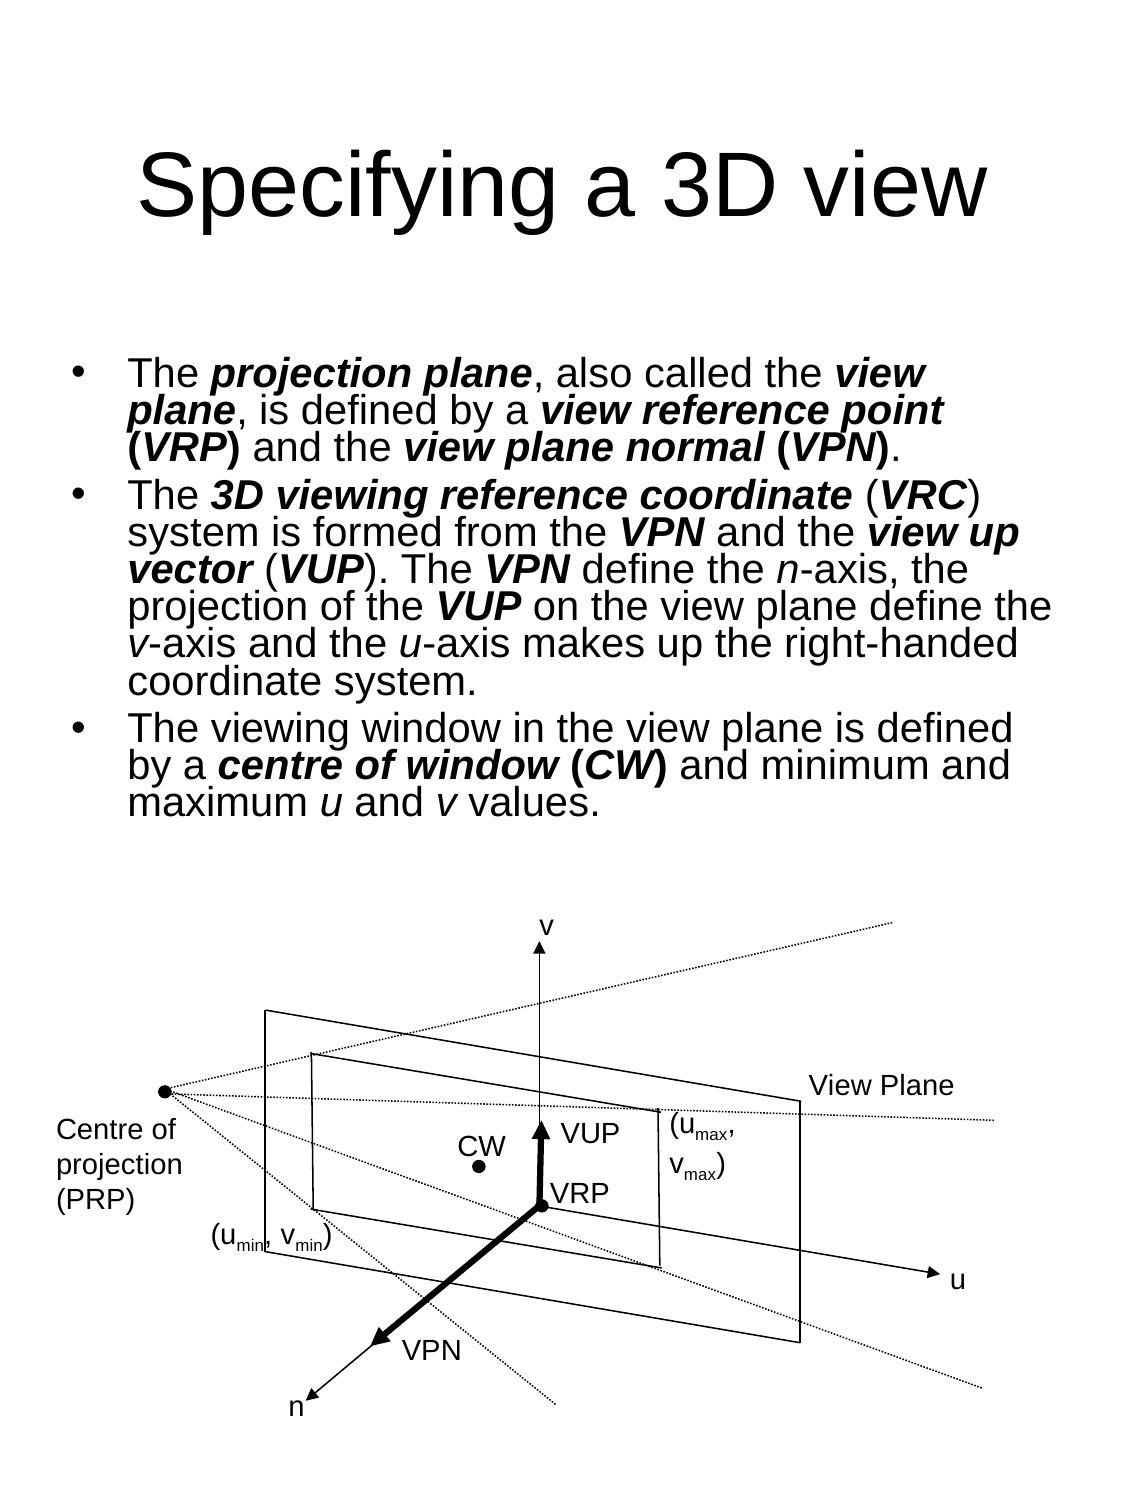

# Specifying a 3D view
The projection plane, also called the view plane, is defined by a view reference point (VRP) and the view plane normal (VPN).
The 3D viewing reference coordinate (VRC) system is formed from the VPN and the view up vector (VUP). The VPN define the n-axis, the projection of the VUP on the view plane define the v-axis and the u-axis makes up the right-handed coordinate system.
The viewing window in the view plane is defined by a centre of window (CW) and minimum and maximum u and v values.
v
View Plane
(umax, vmax)
Centre of projection (PRP)
VUP
CW
VRP
(umin, vmin)
u
VPN
n